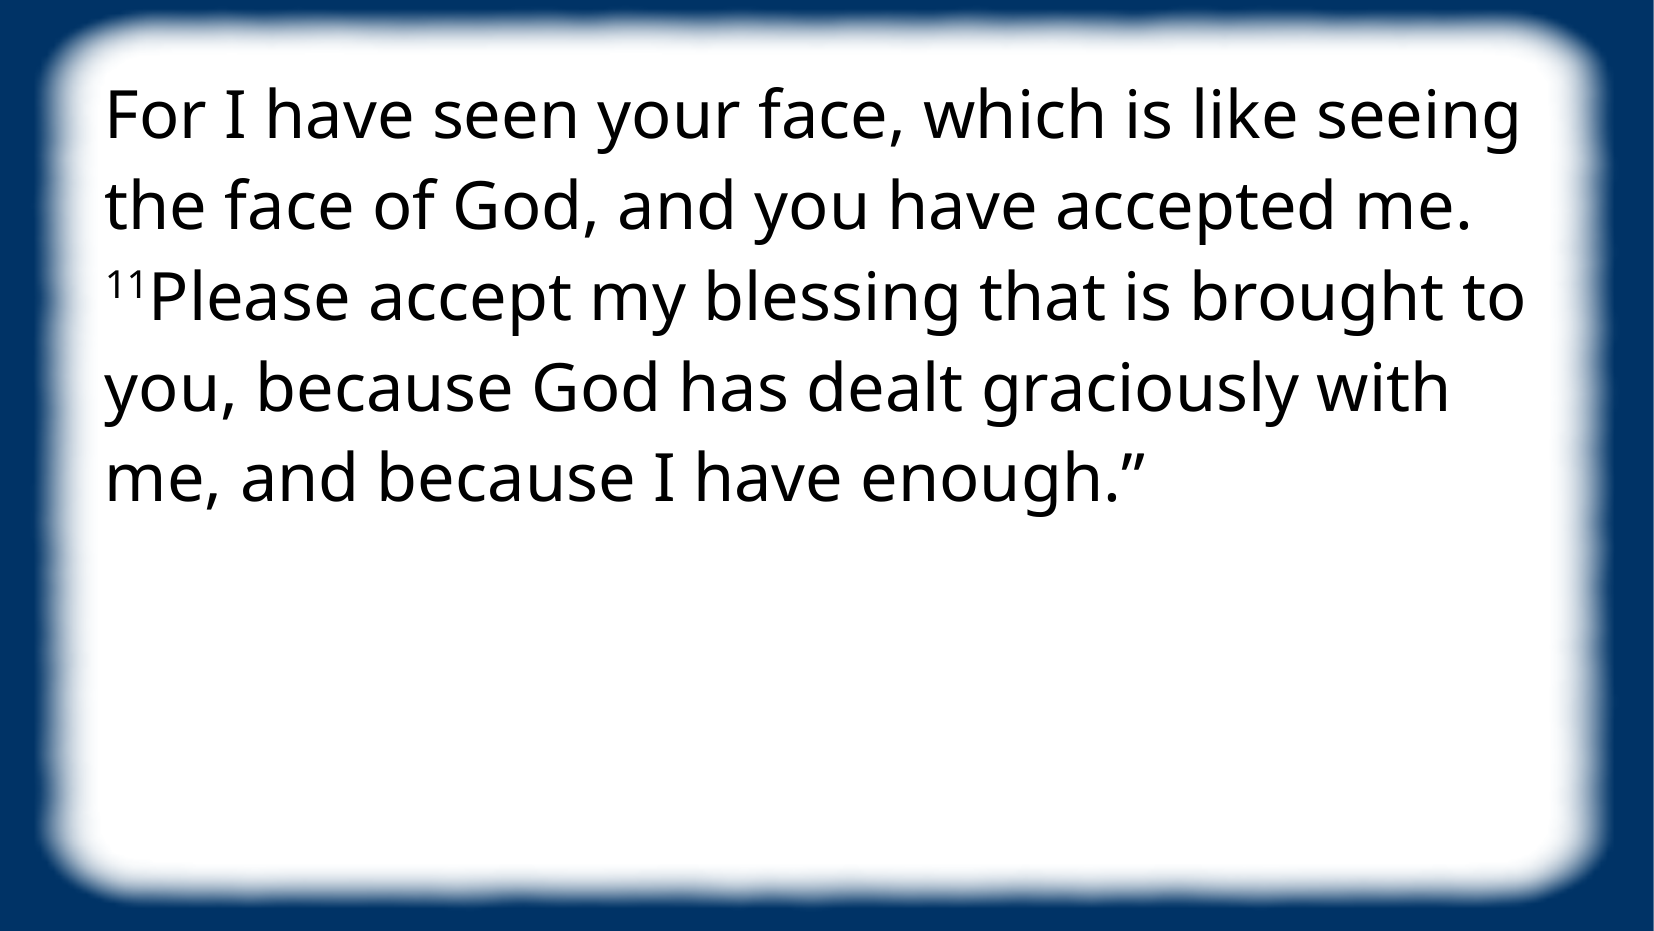

For I have seen your face, which is like seeing the face of God, and you have accepted me. 11Please accept my blessing that is brought to you, because God has dealt graciously with me, and because I have enough.”